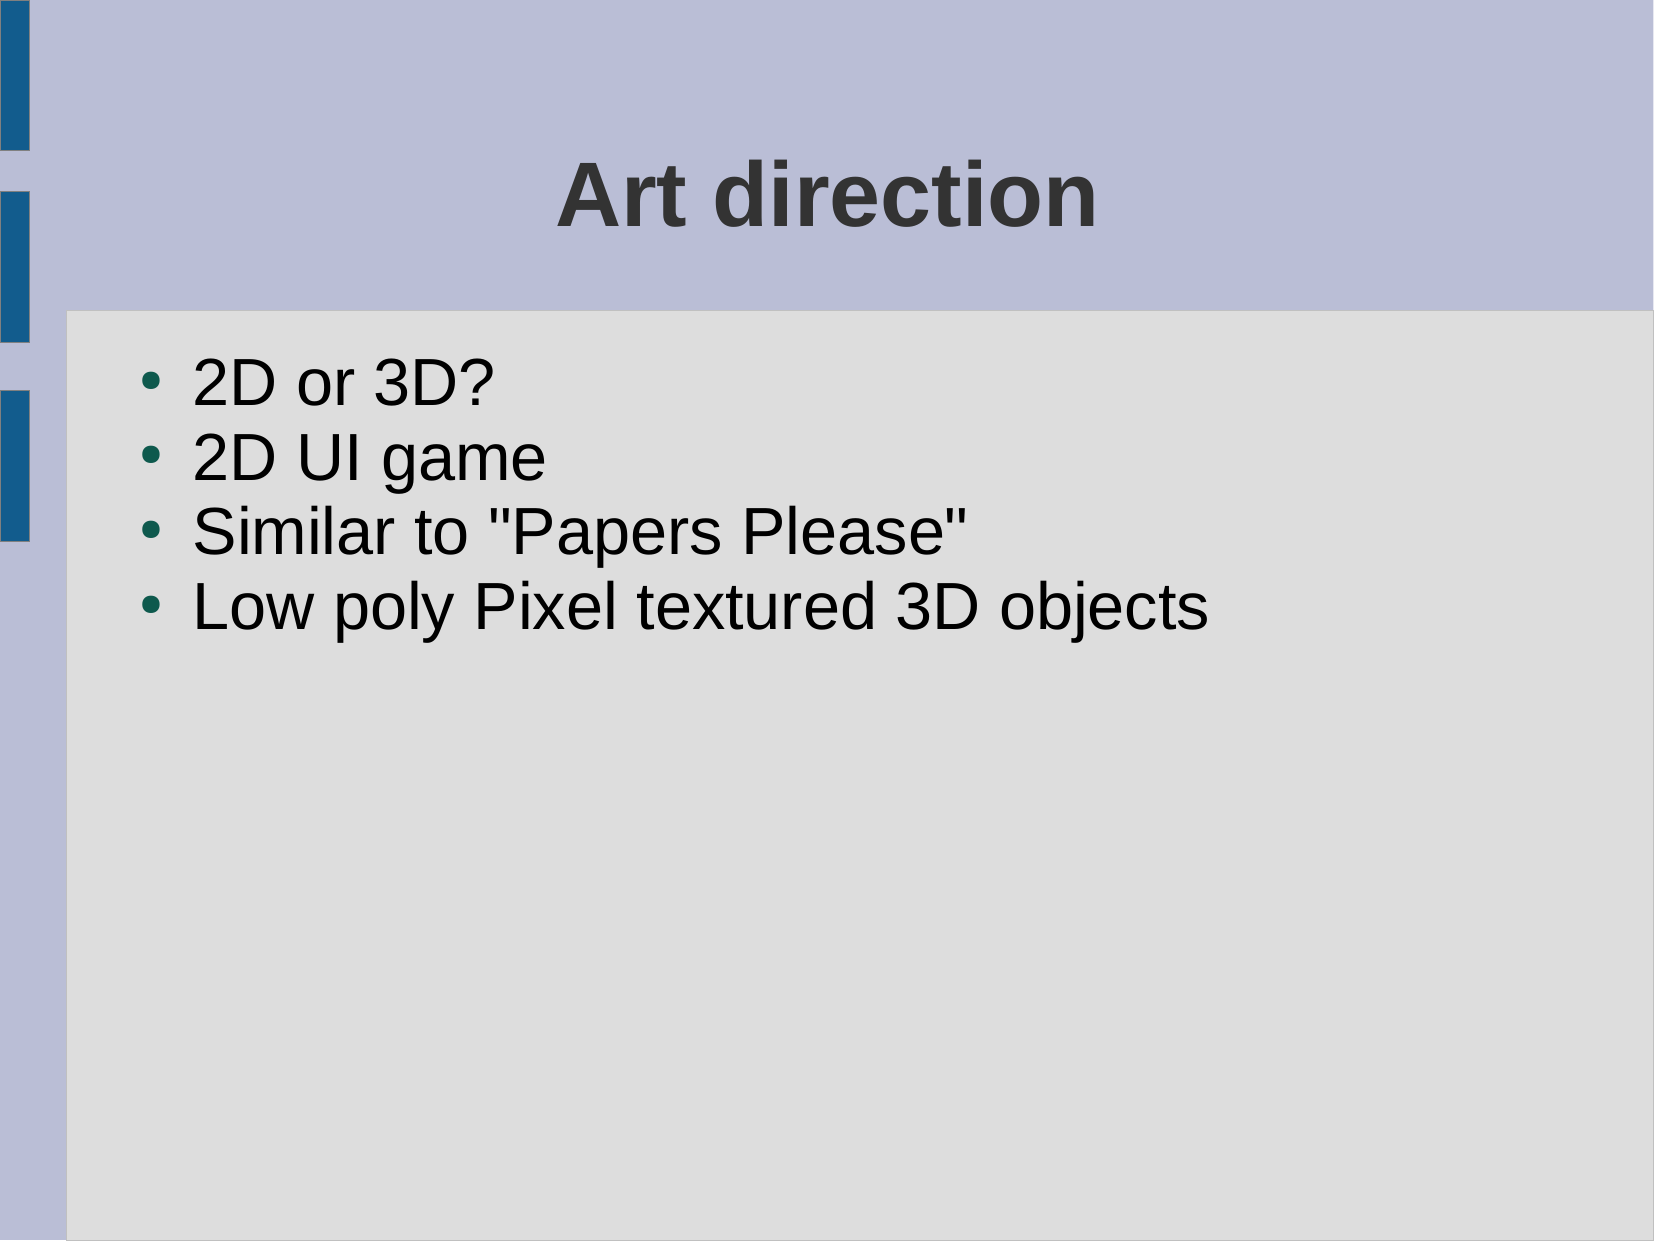

# Art direction
2D or 3D?
2D UI game
Similar to "Papers Please"
Low poly Pixel textured 3D objects